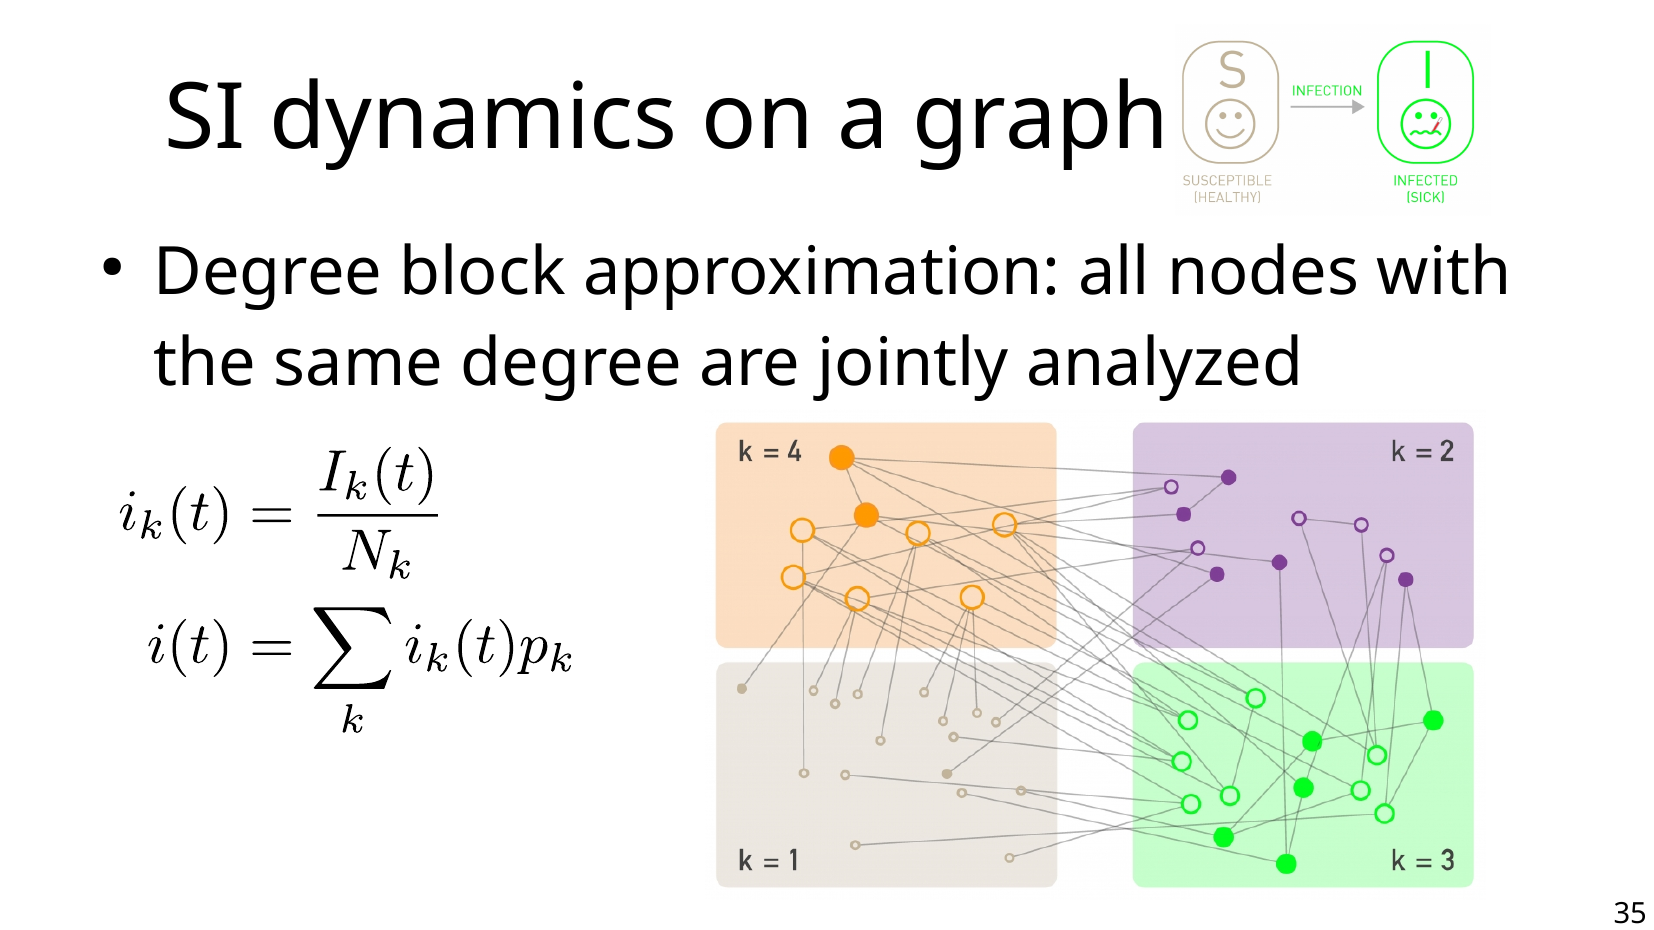

# SI dynamics on a graph
Degree block approximation: all nodes with the same degree are jointly analyzed
35